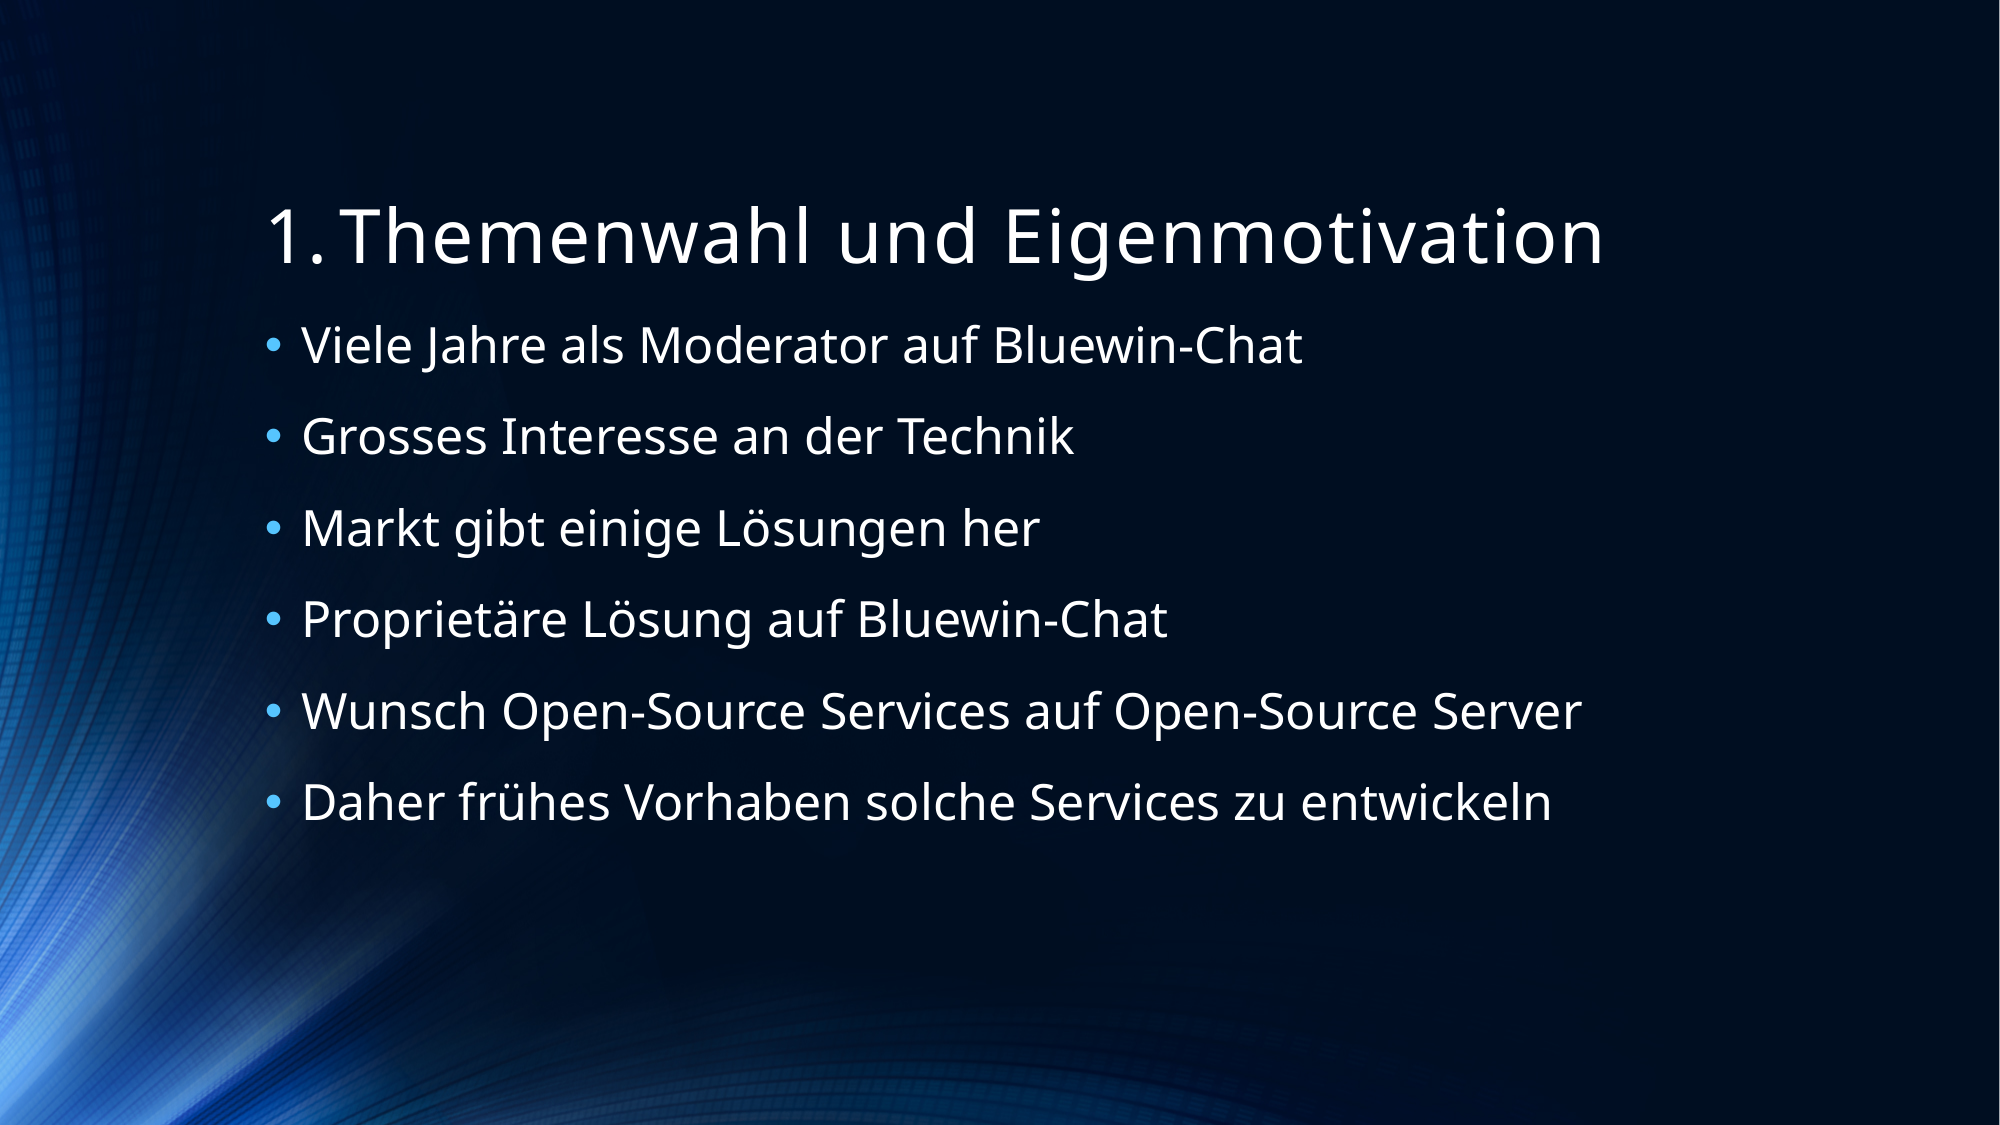

# Themenwahl und Eigenmotivation
Viele Jahre als Moderator auf Bluewin-Chat
Grosses Interesse an der Technik
Markt gibt einige Lösungen her
Proprietäre Lösung auf Bluewin-Chat
Wunsch Open-Source Services auf Open-Source Server
Daher frühes Vorhaben solche Services zu entwickeln